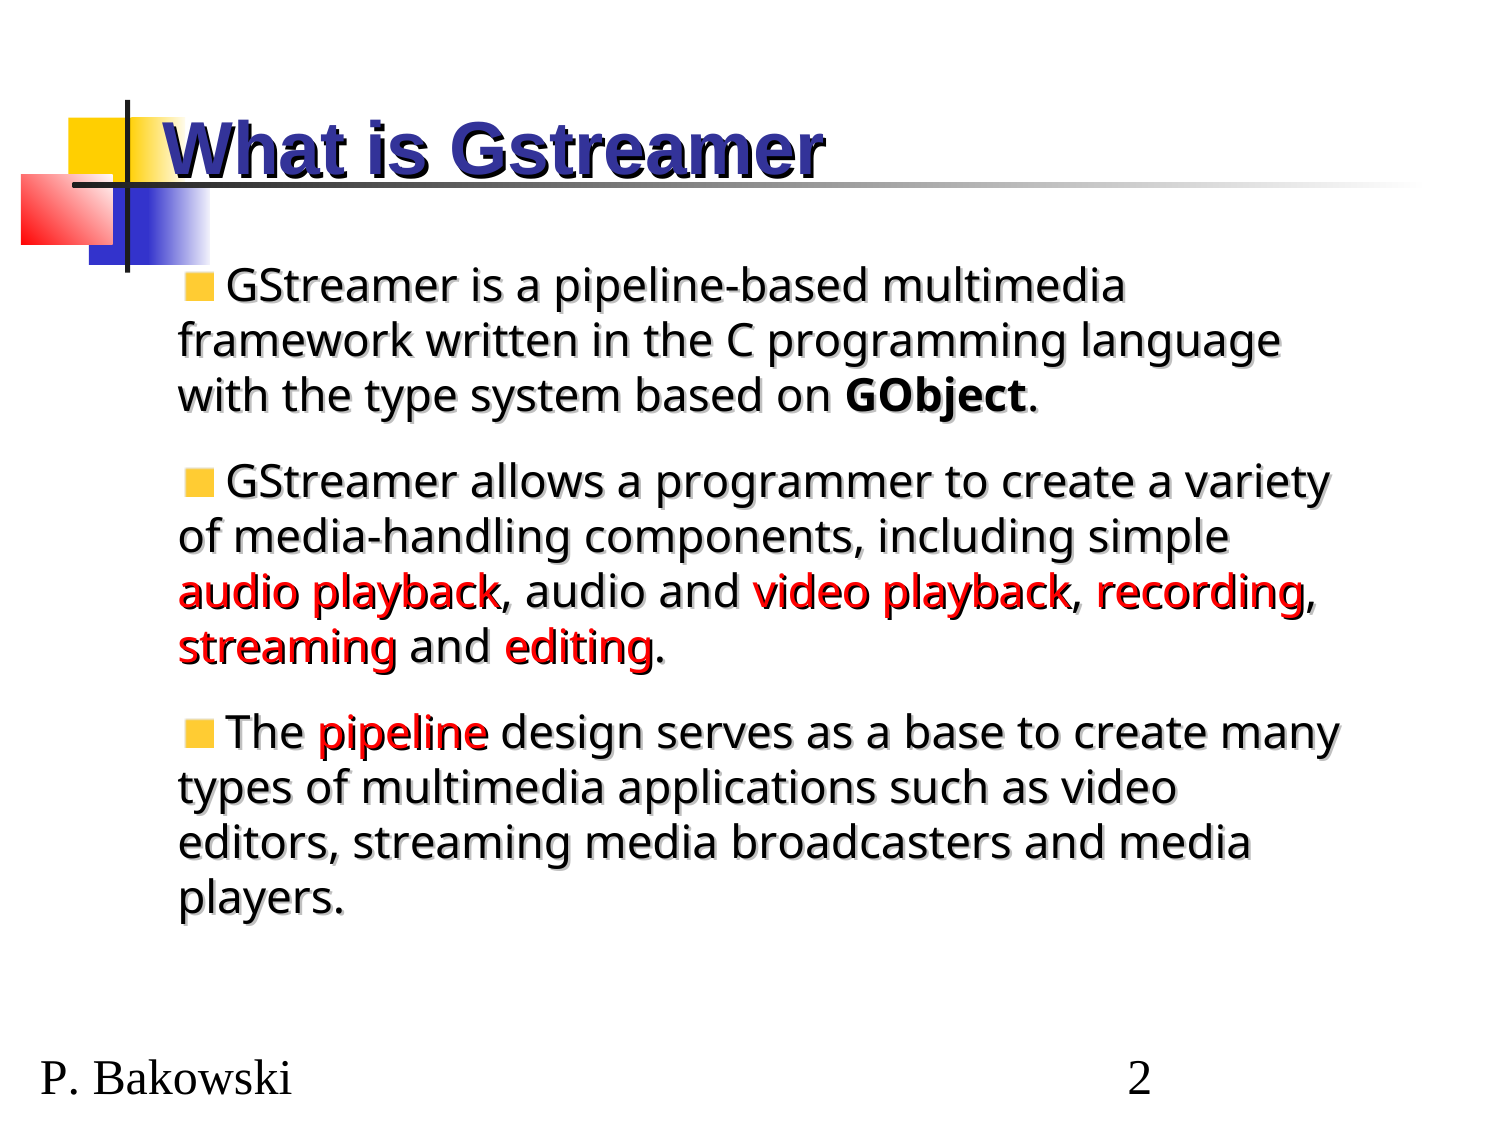

# What is Gstreamer
 GStreamer is a pipeline-based multimedia framework written in the C programming language with the type system based on GObject.
 GStreamer allows a programmer to create a variety of media-handling components, including simple audio playback, audio and video playback, recording, streaming and editing.
 The pipeline design serves as a base to create many types of multimedia applications such as video editors, streaming media broadcasters and media players.
P.Bakowski
2